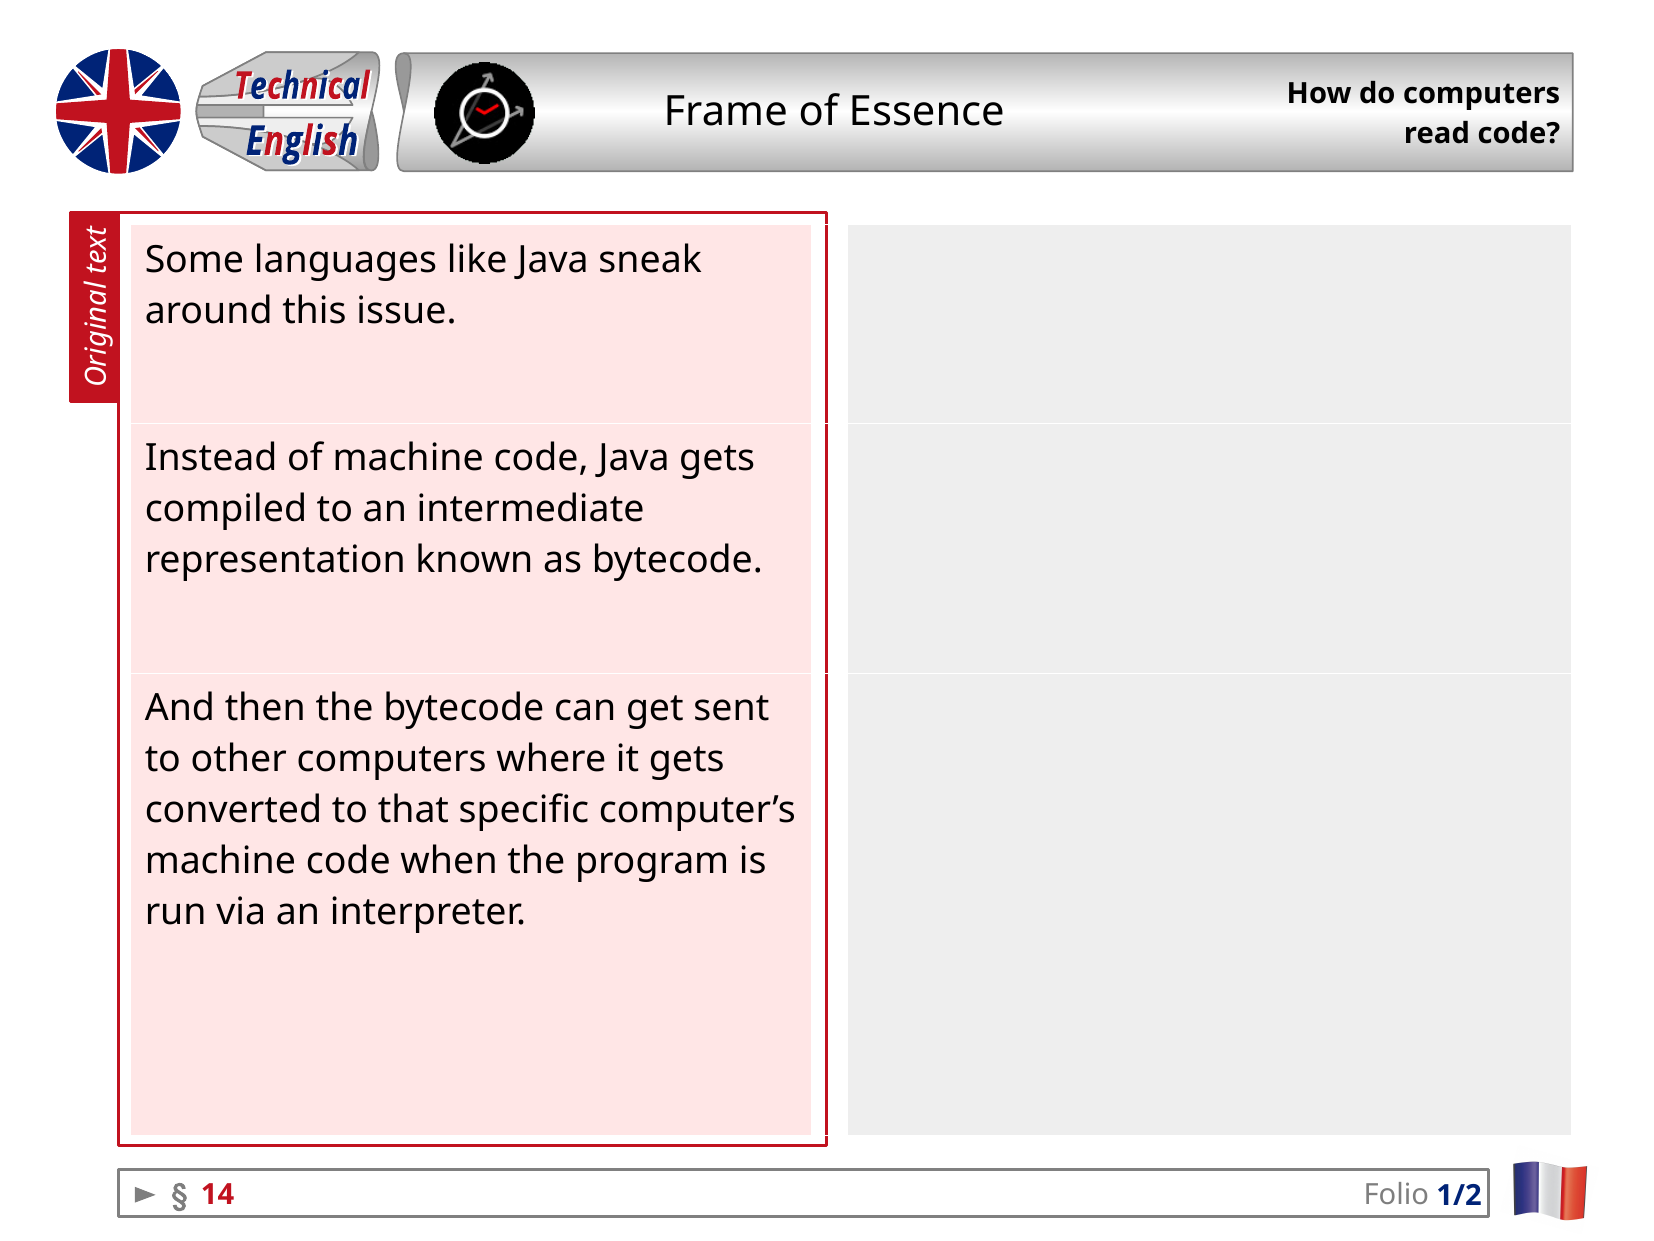

#
| Some languages like Java sneak around this issue. | | |
| --- | --- | --- |
| Instead of machine code, Java gets compiled to an intermediate representation known as bytecode. | | |
| And then the bytecode can get sent to other computers where it gets converted to that specific computer’s machine code when the program is run via an interpreter. | | |
14
1/2